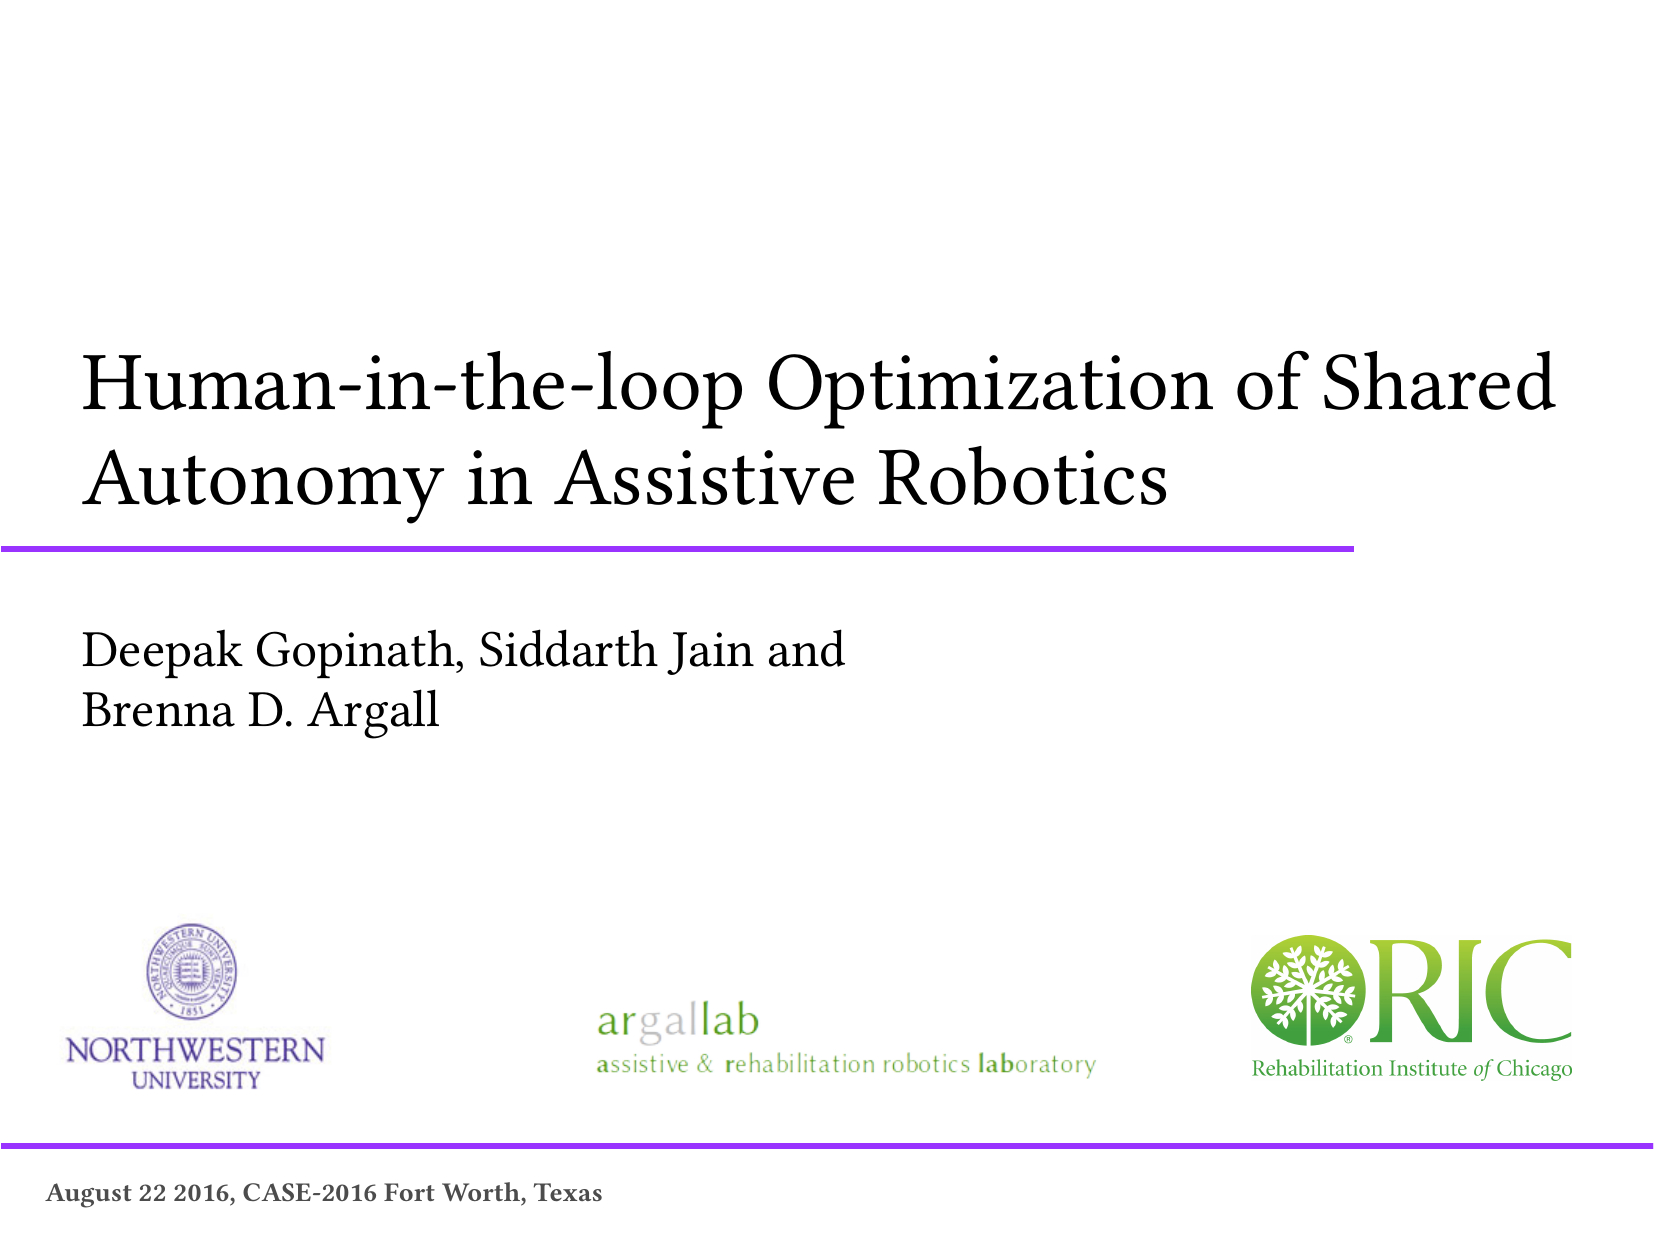

# Human-in-the-loop Optimization of Shared Autonomy in Assistive Robotics Deepak Gopinath, Siddarth Jain and Brenna D. Argall